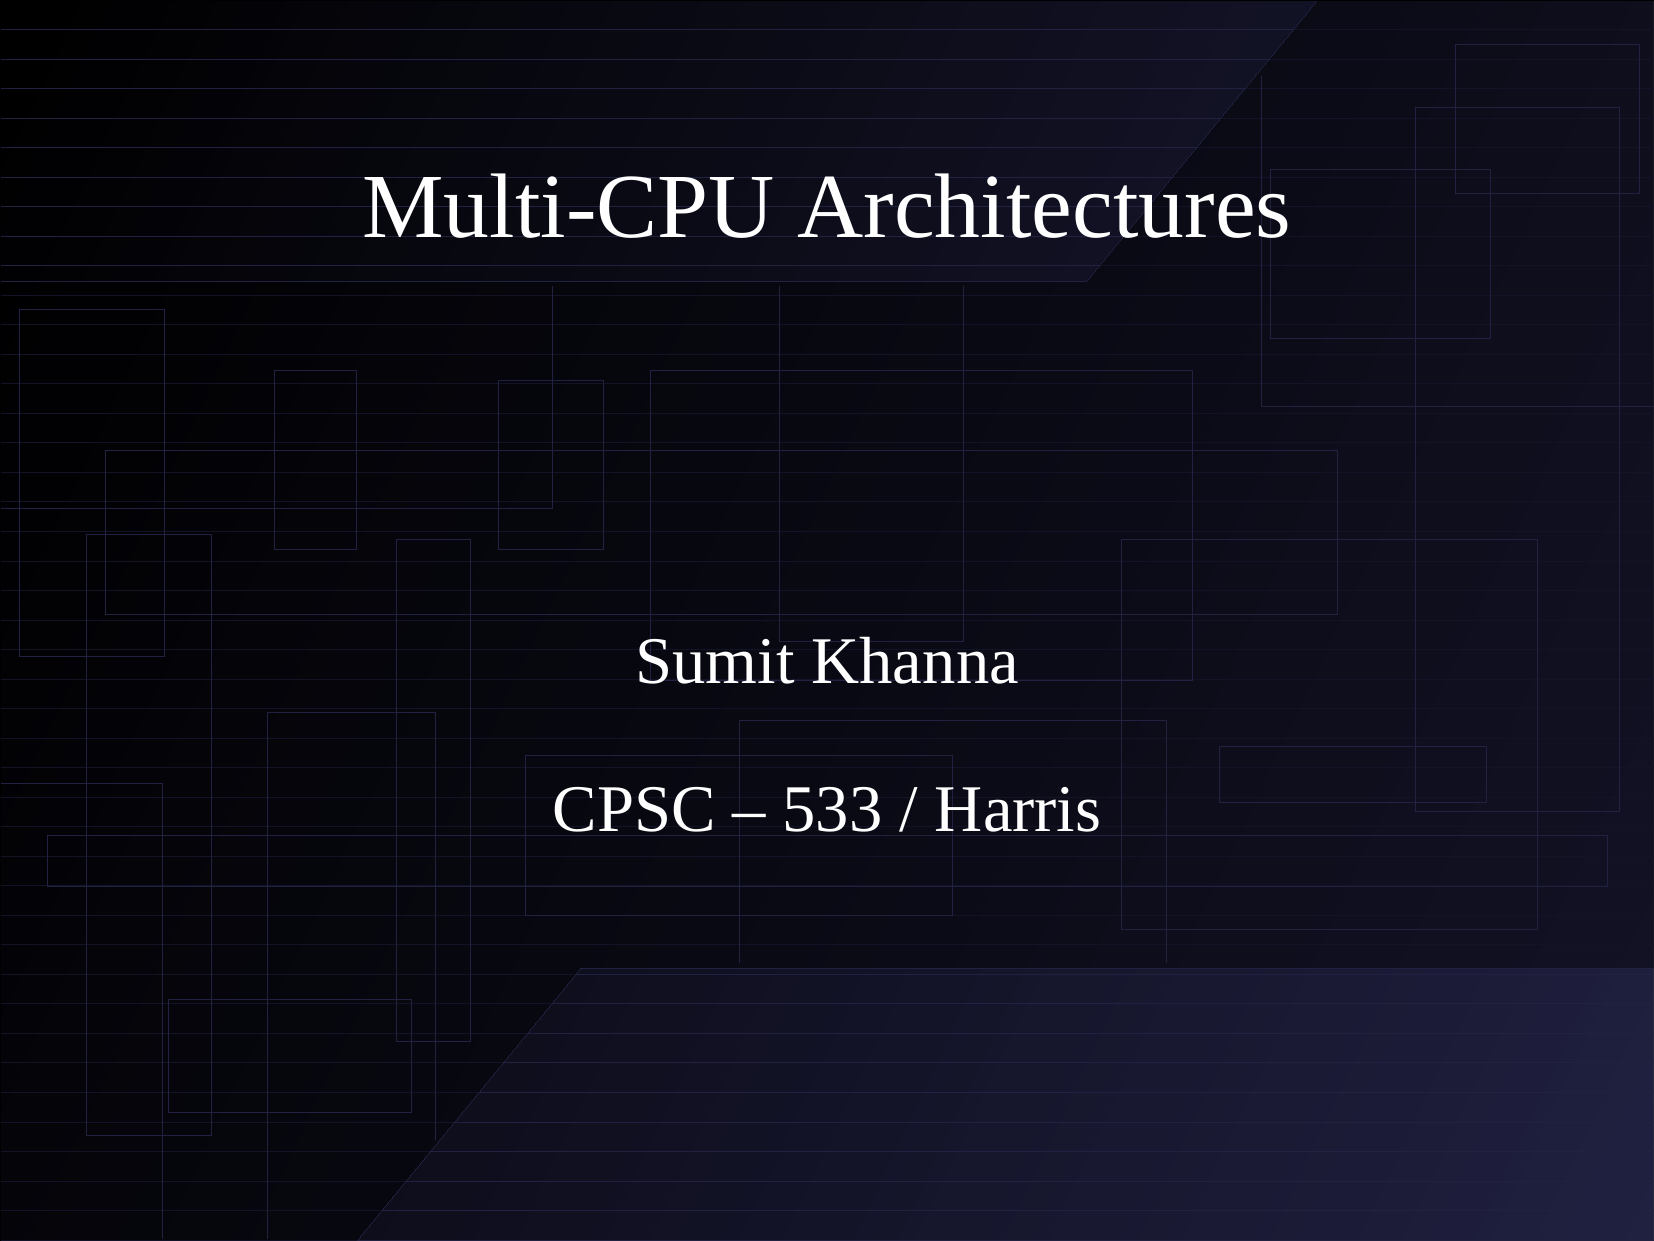

# Multi-CPU Architectures
Sumit Khanna
CPSC – 533 / Harris